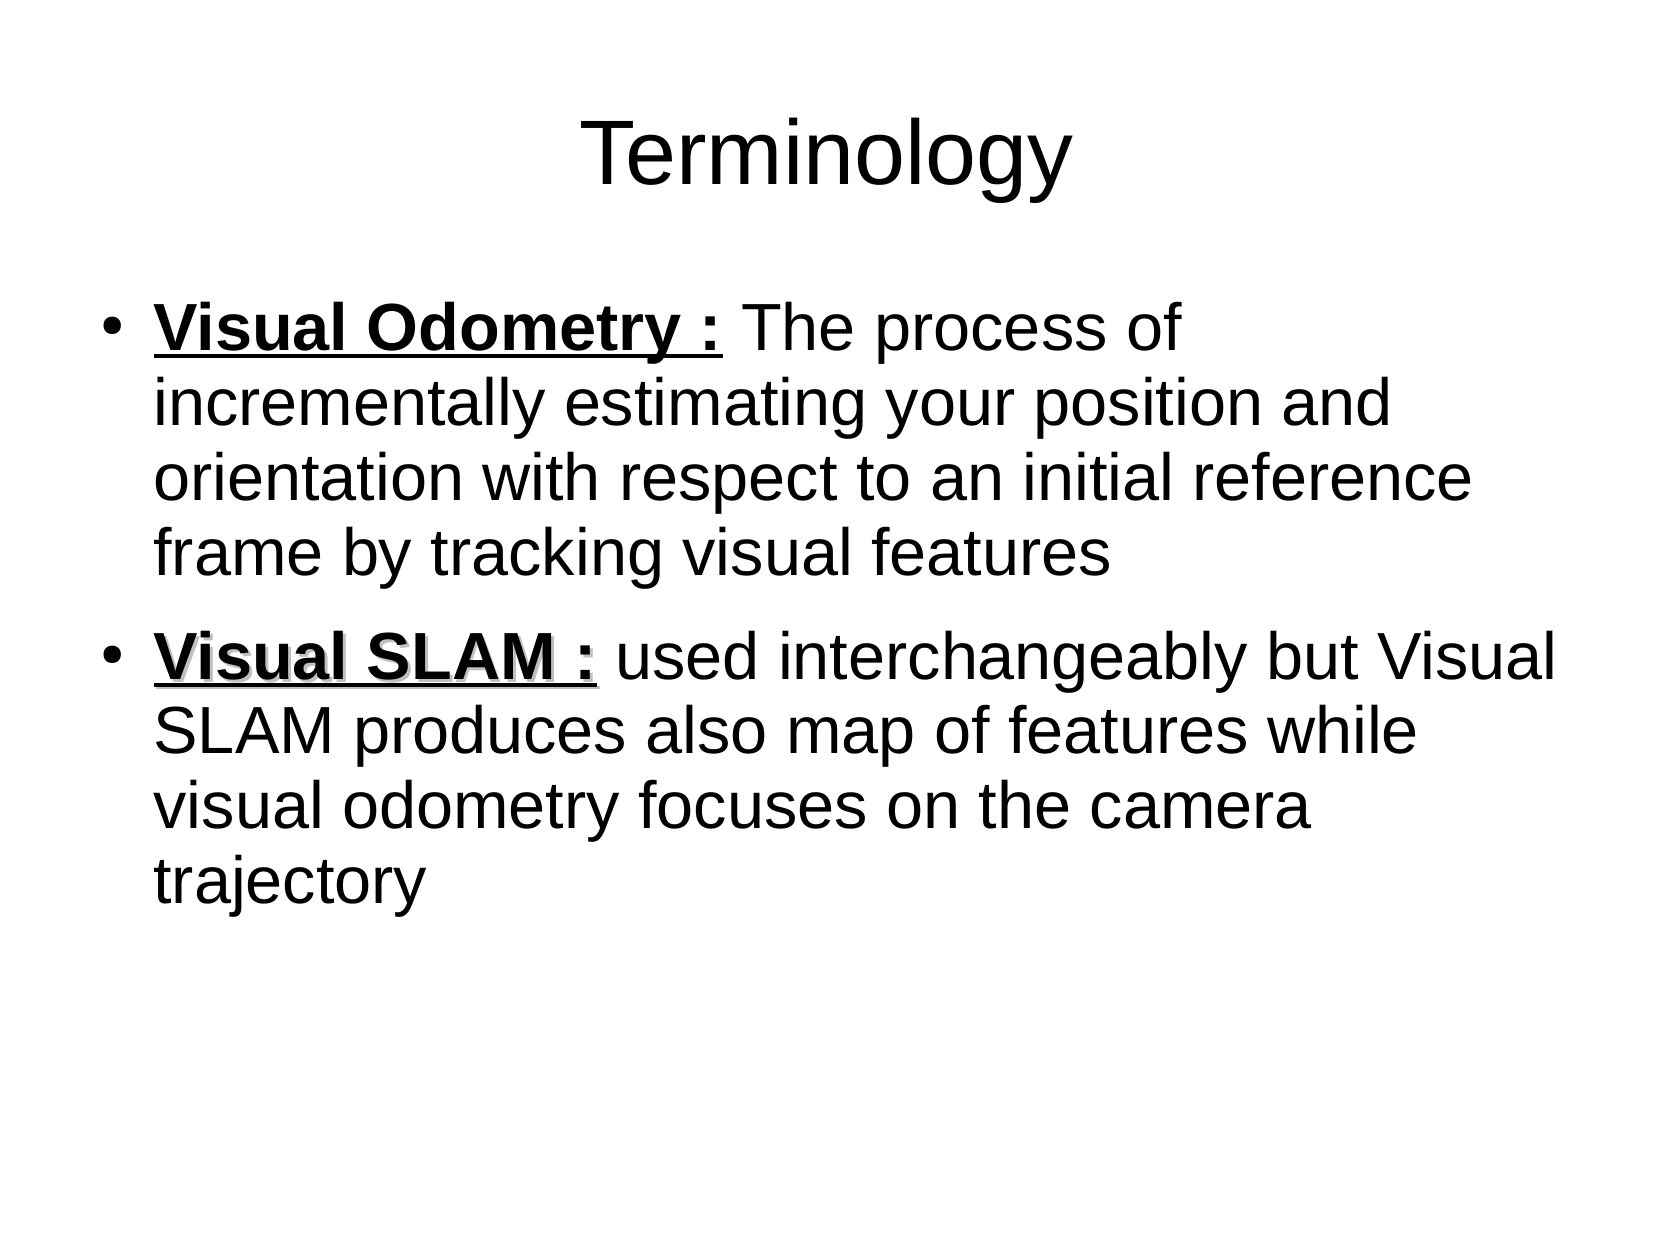

# Terminology
Visual Odometry : The process of incrementally estimating your position and orientation with respect to an initial reference frame by tracking visual features
Visual SLAM : used interchangeably but Visual SLAM produces also map of features while visual odometry focuses on the camera trajectory